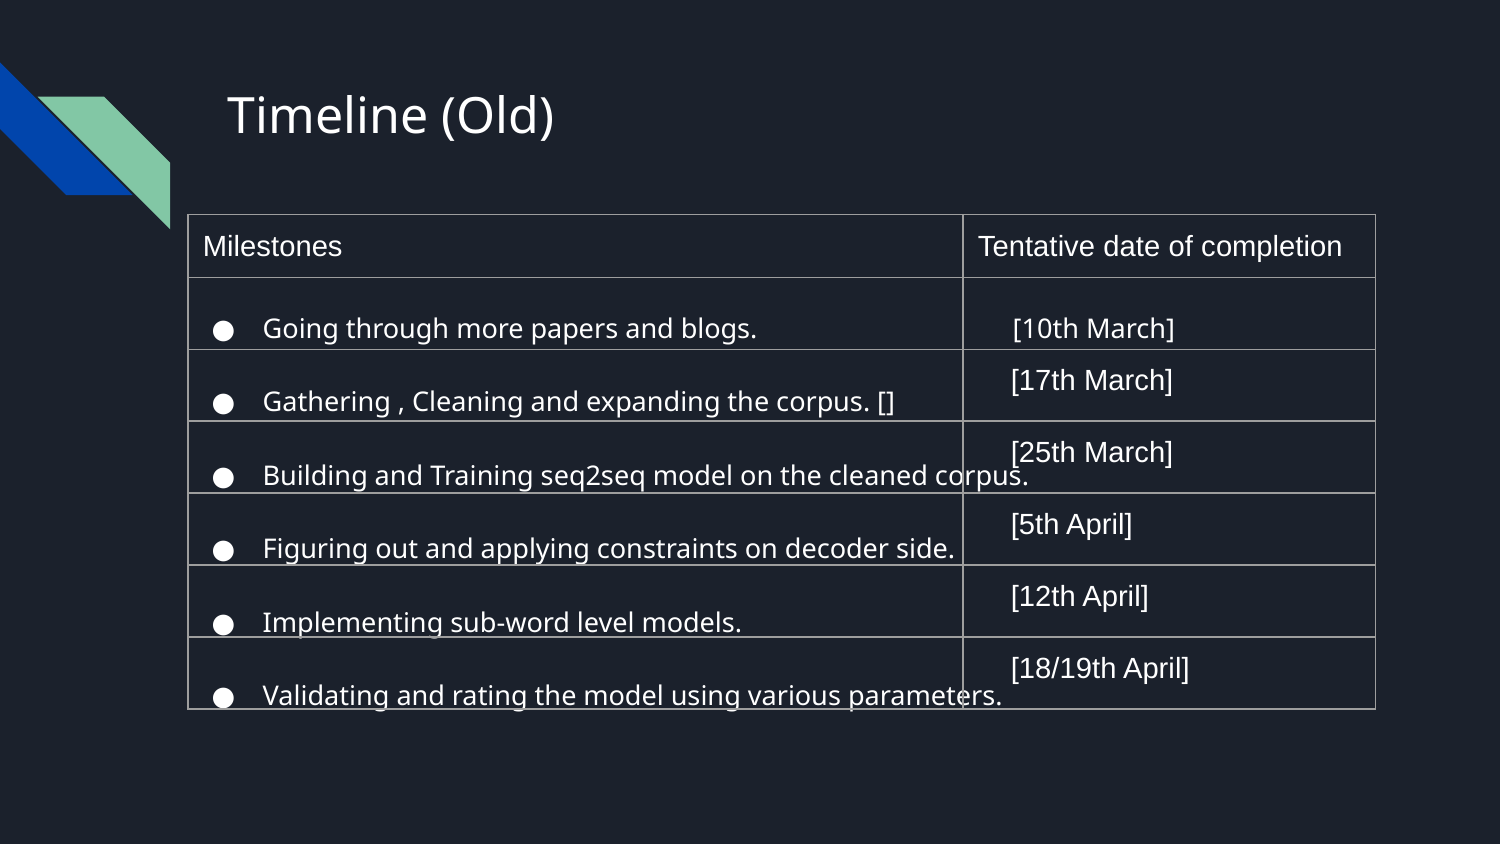

# Timeline (Old)
Going through more papers and blogs. 				[10th March]
Gathering , Cleaning and expanding the corpus. []
Building and Training seq2seq model on the cleaned corpus.
Figuring out and applying constraints on decoder side.
Implementing sub-word level models.
Validating and rating the model using various parameters.
| Milestones | Tentative date of completion |
| --- | --- |
| | |
| | [17th March] |
| | [25th March] |
| | [5th April] |
| | [12th April] |
| | [18/19th April] |